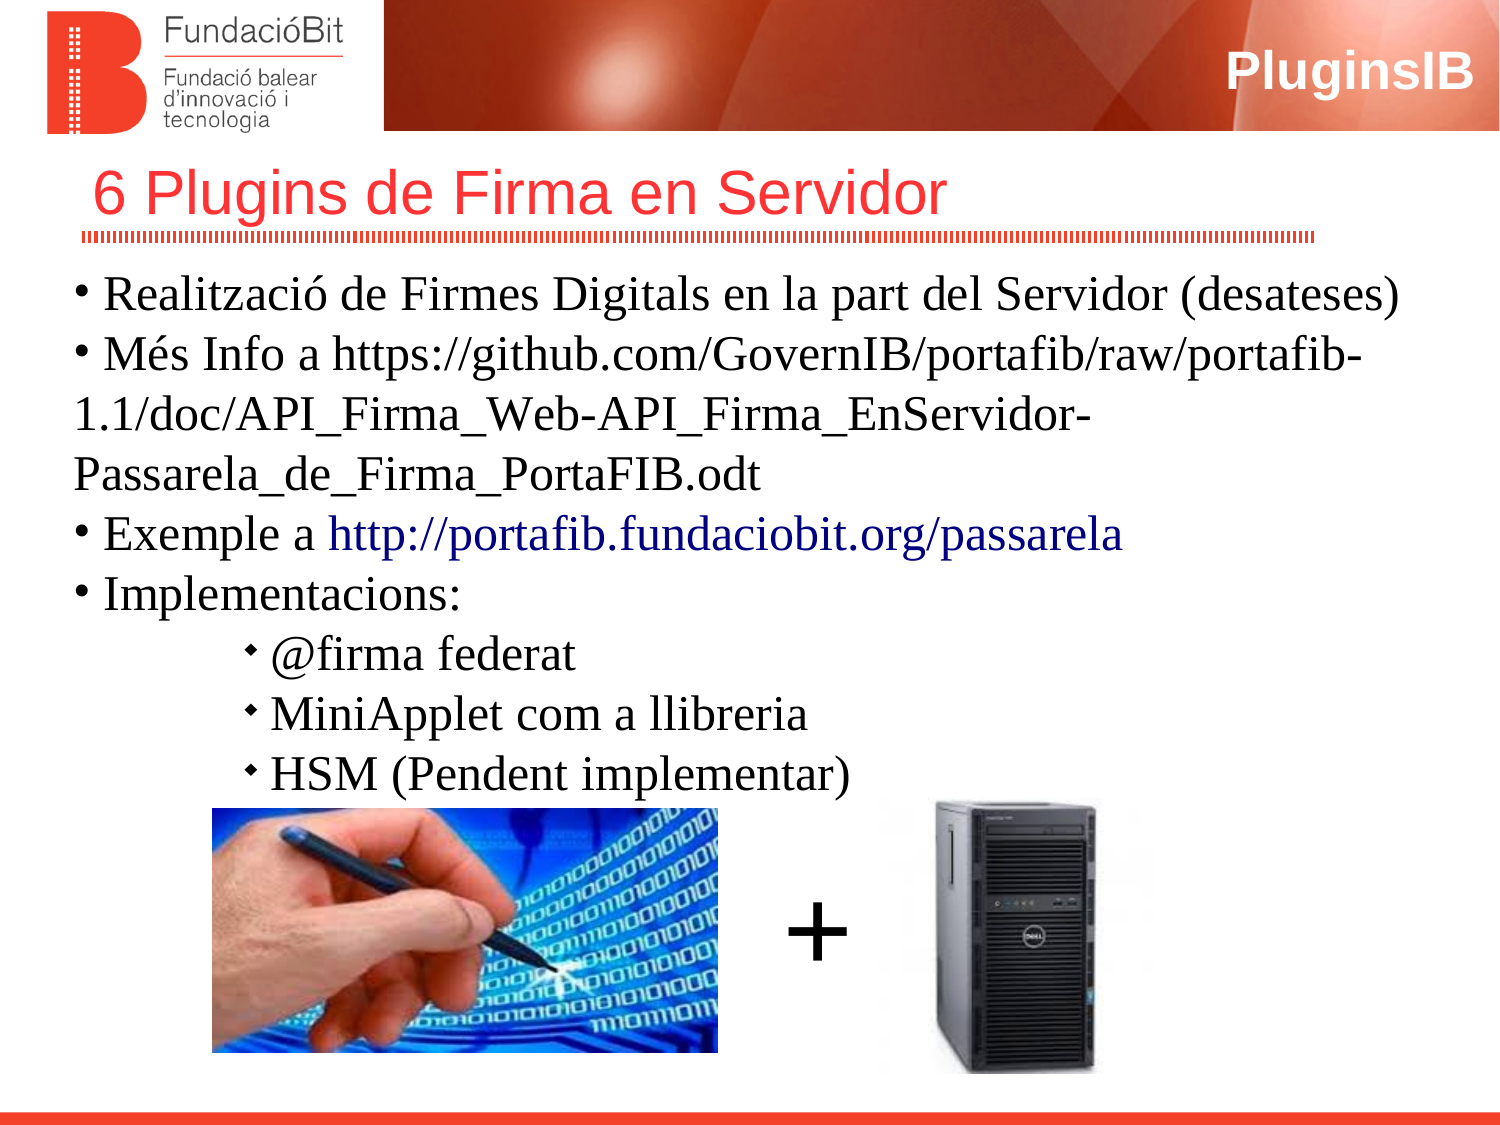

# PluginsIB
 6 Plugins de Firma en Servidor
 Realització de Firmes Digitals en la part del Servidor (desateses)
 Més Info a https://github.com/GovernIB/portafib/raw/portafib-1.1/doc/API_Firma_Web-API_Firma_EnServidor-Passarela_de_Firma_PortaFIB.odt
 Exemple a http://portafib.fundaciobit.org/passarela
 Implementacions:
 @firma federat
 MiniApplet com a llibreria
 HSM (Pendent implementar)
+